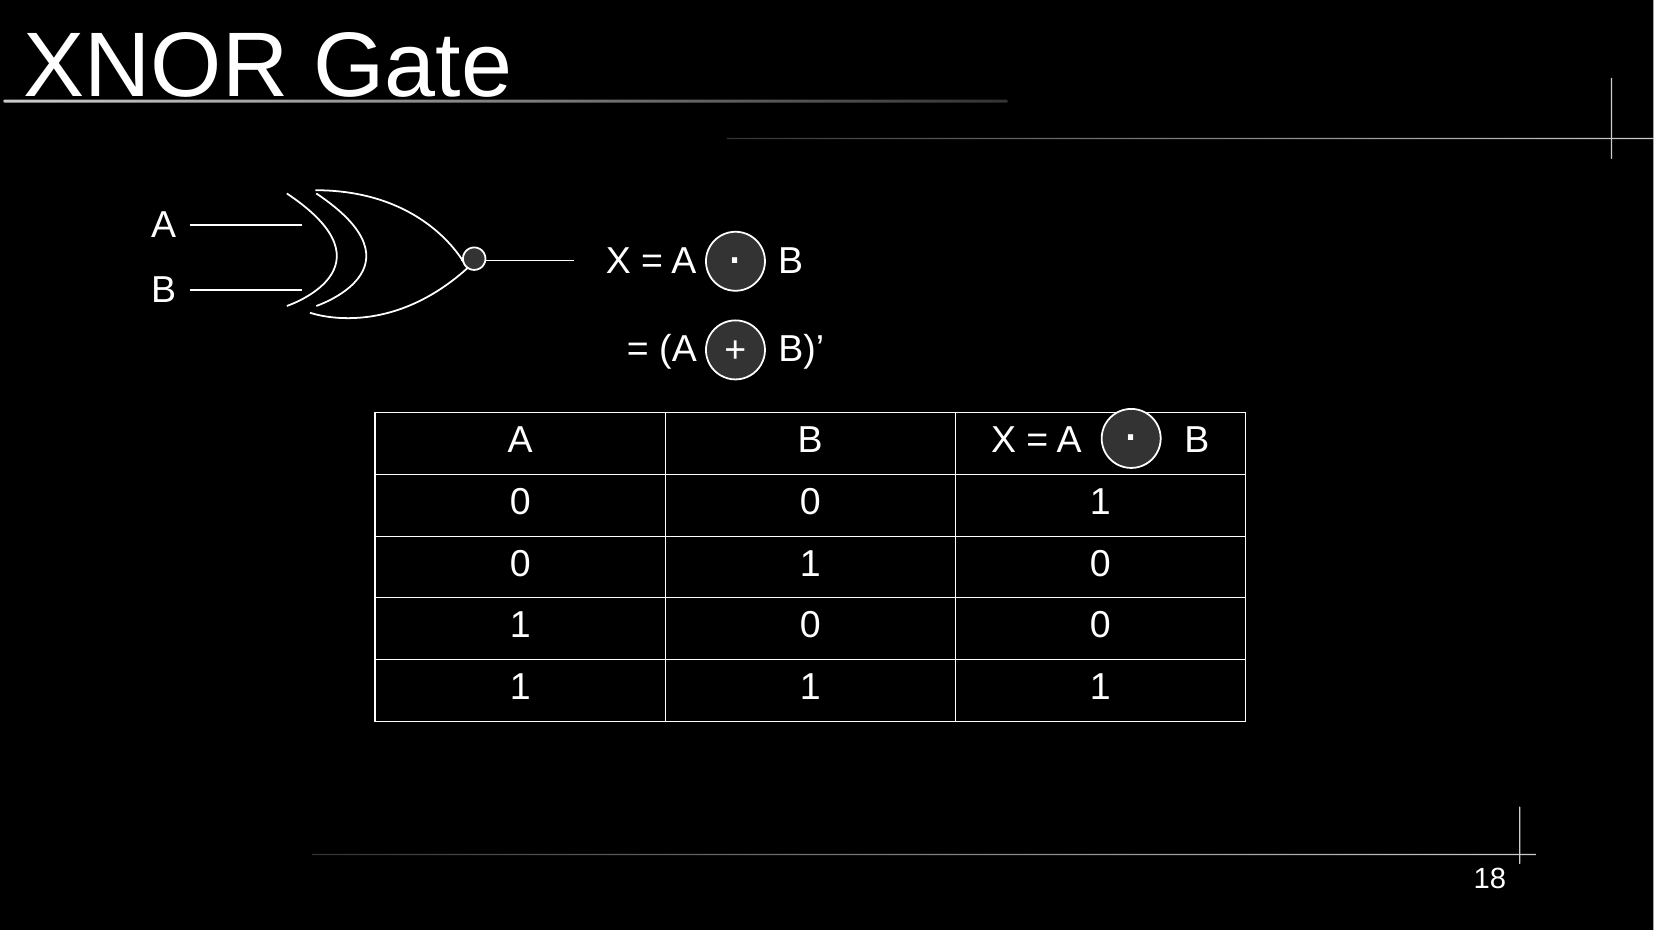

# XNOR Gate
A
X = A B
.
B
 = (A B)’
+
.
| A | B | X = A B |
| --- | --- | --- |
| 0 | 0 | 1 |
| 0 | 1 | 0 |
| 1 | 0 | 0 |
| 1 | 1 | 1 |
18